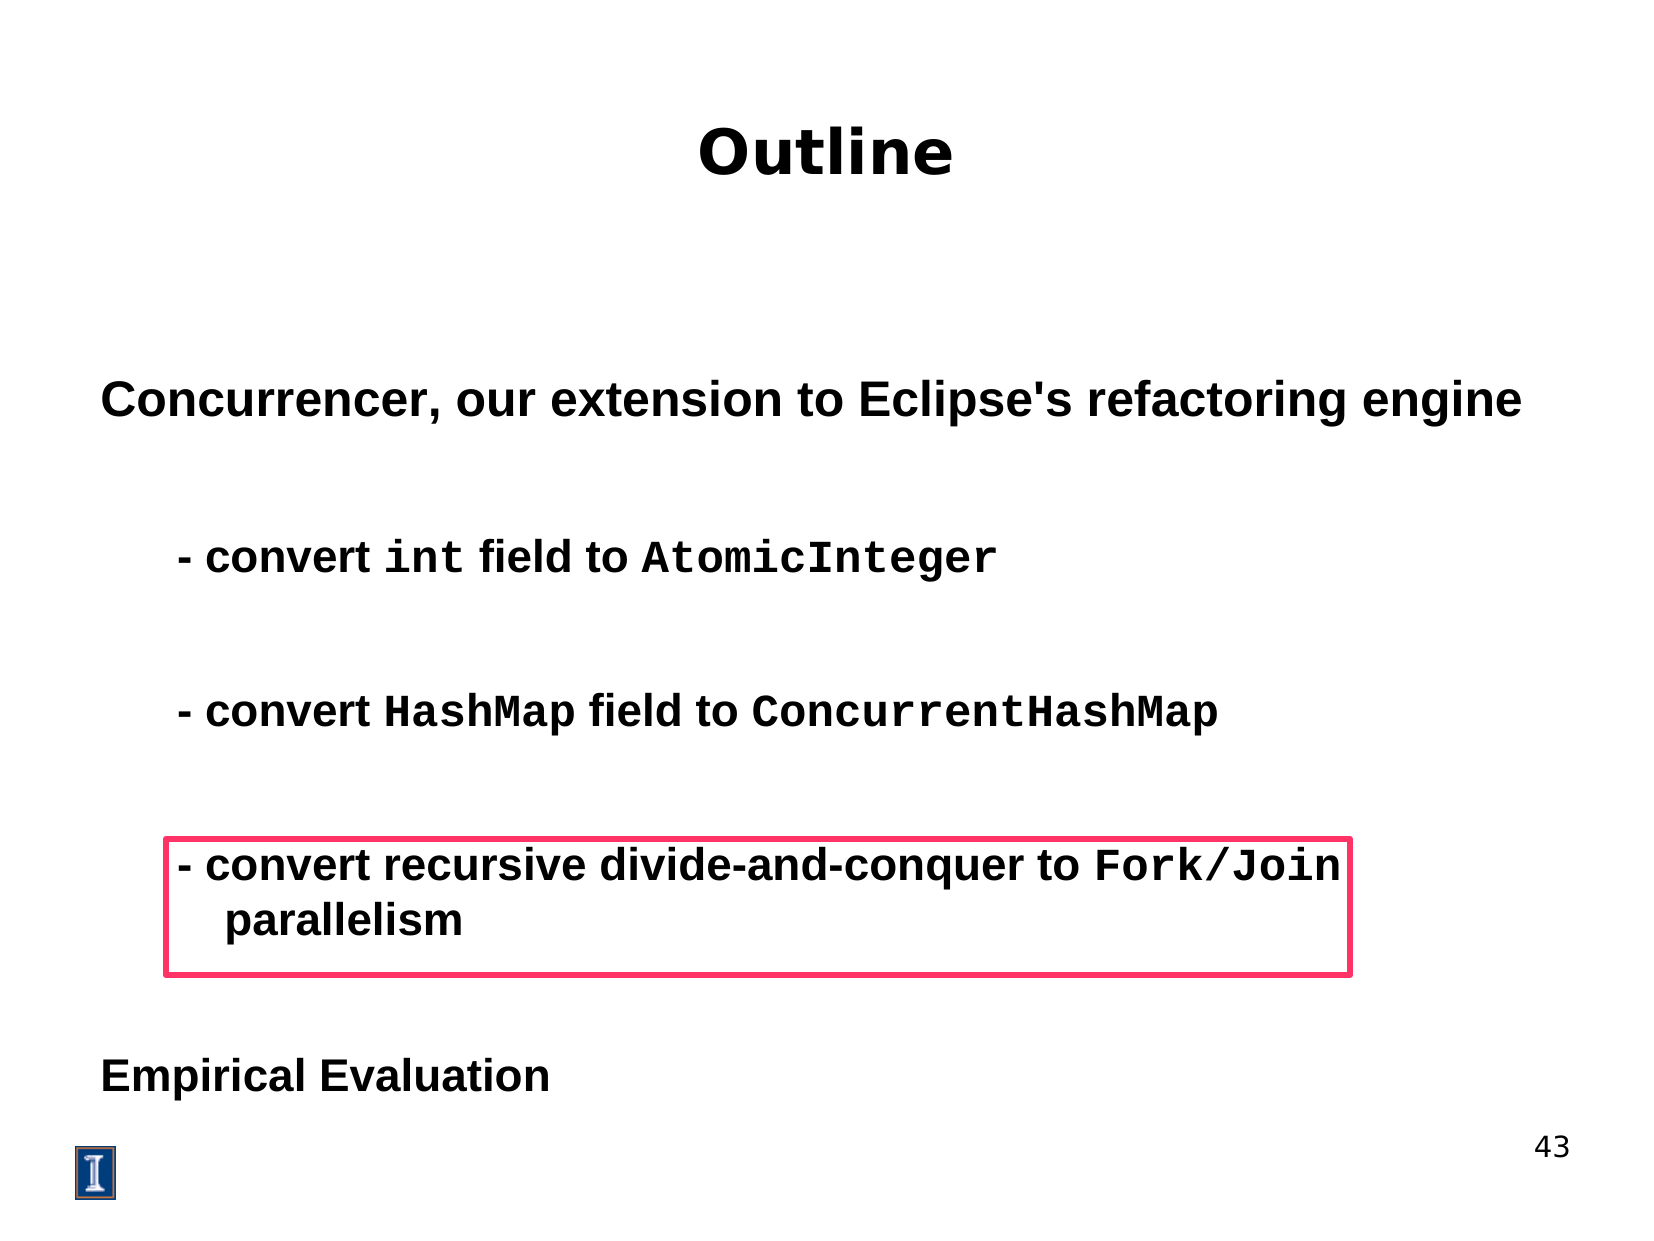

# Outline
Concurrencer, our extension to Eclipse's refactoring engine
- convert int field to AtomicInteger
- convert HashMap field to ConcurrentHashMap
- convert recursive divide-and-conquer to Fork/Join parallelism
Empirical Evaluation
43